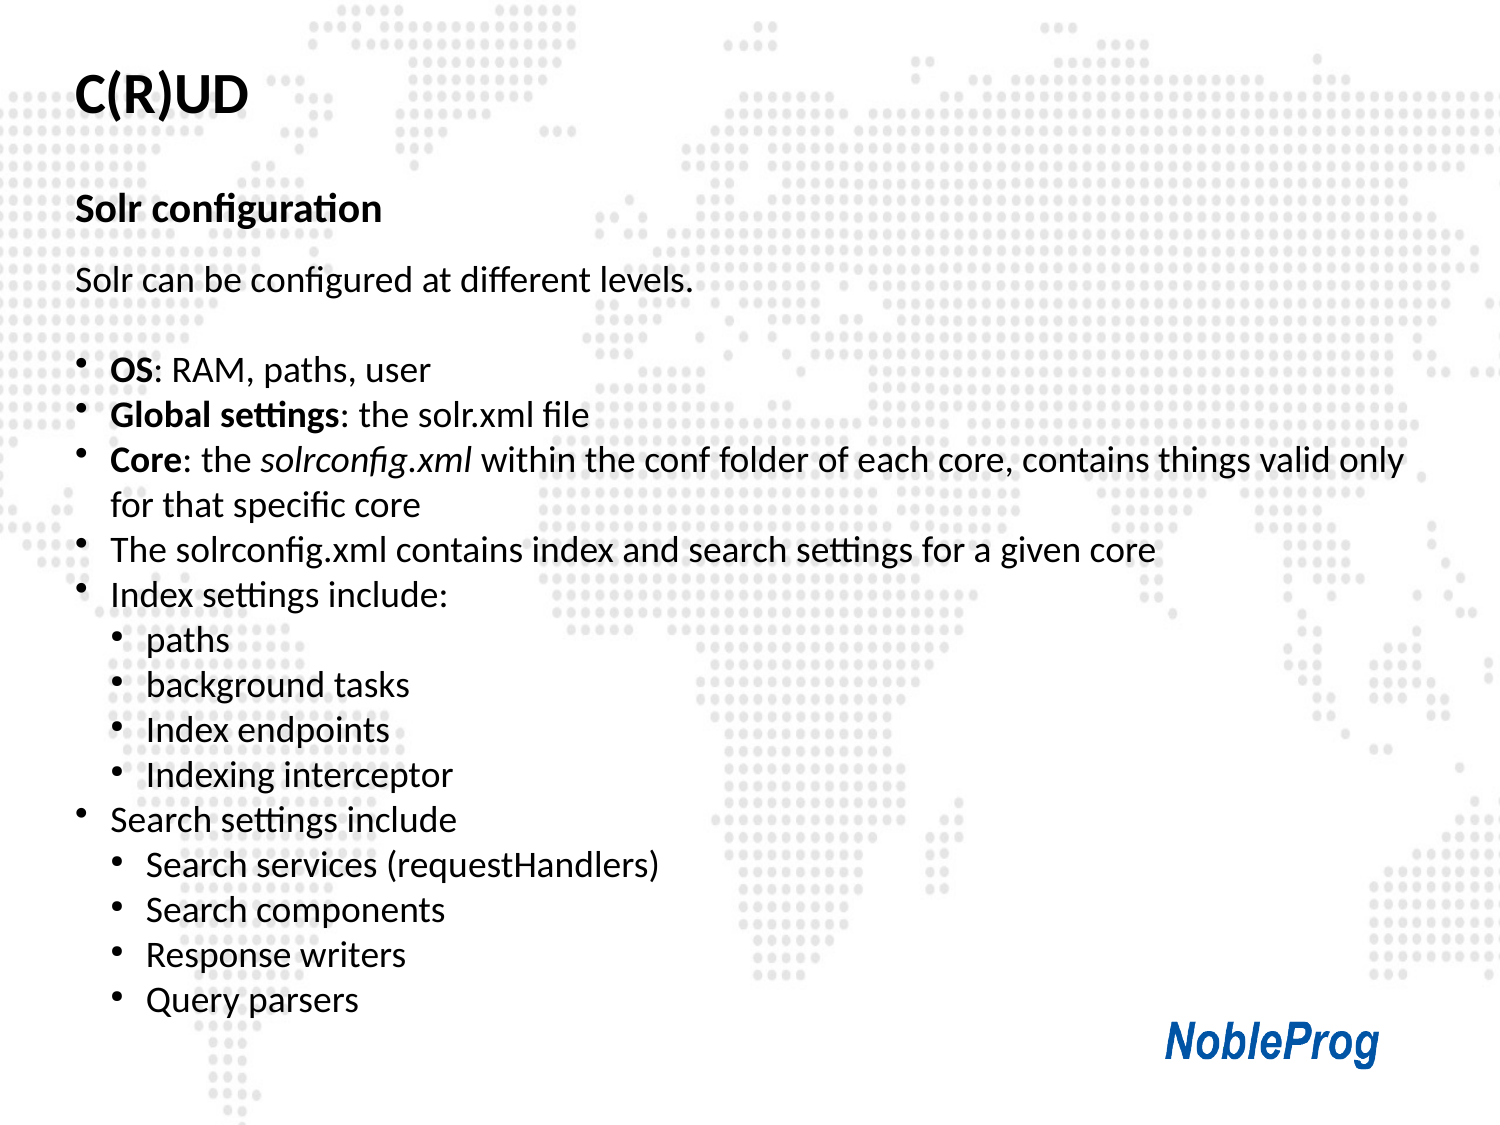

C(R)UD
Solr configuration
Solr can be configured at different levels.
OS: RAM, paths, user
Global settings: the solr.xml file
Core: the solrconfig.xml within the conf folder of each core, contains things valid only for that specific core
The solrconfig.xml contains index and search settings for a given core
Index settings include:
paths
background tasks
Index endpoints
Indexing interceptor
Search settings include
Search services (requestHandlers)
Search components
Response writers
Query parsers
* That’s the reason why you a might want to protect the /update path